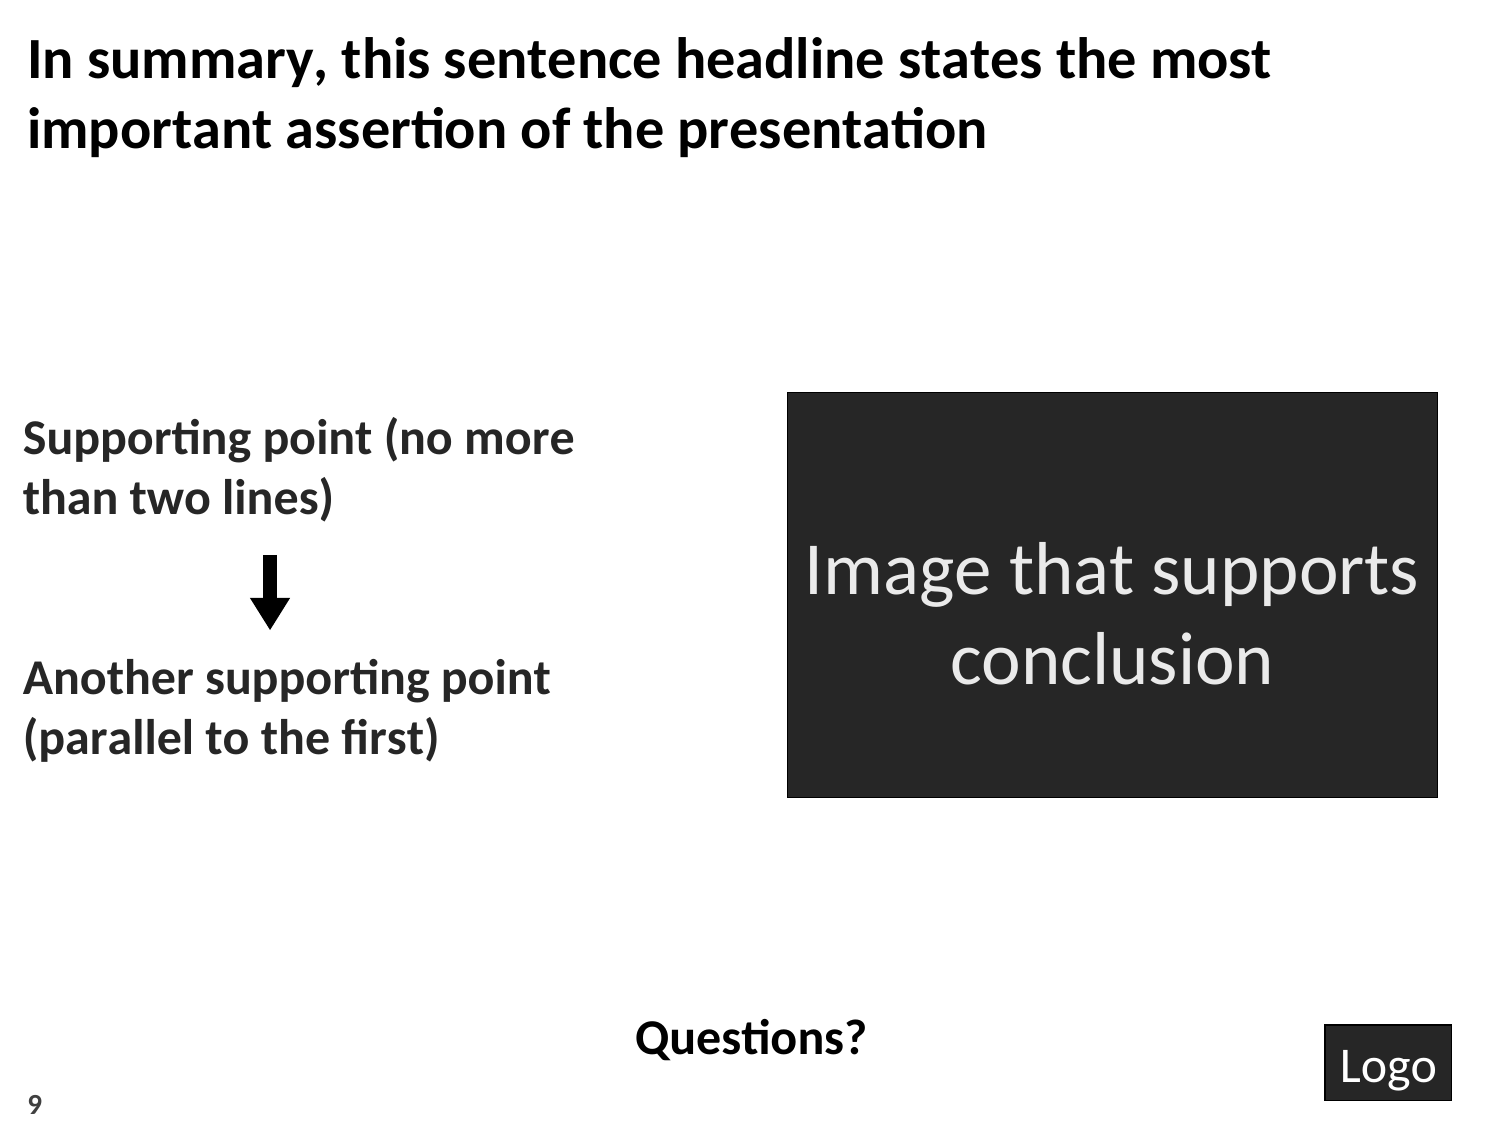

In summary, this sentence headline states the most important assertion of the presentation
Image that supports conclusion
Supporting point (no more than two lines)
Another supporting point (parallel to the first)
Questions?
Logo